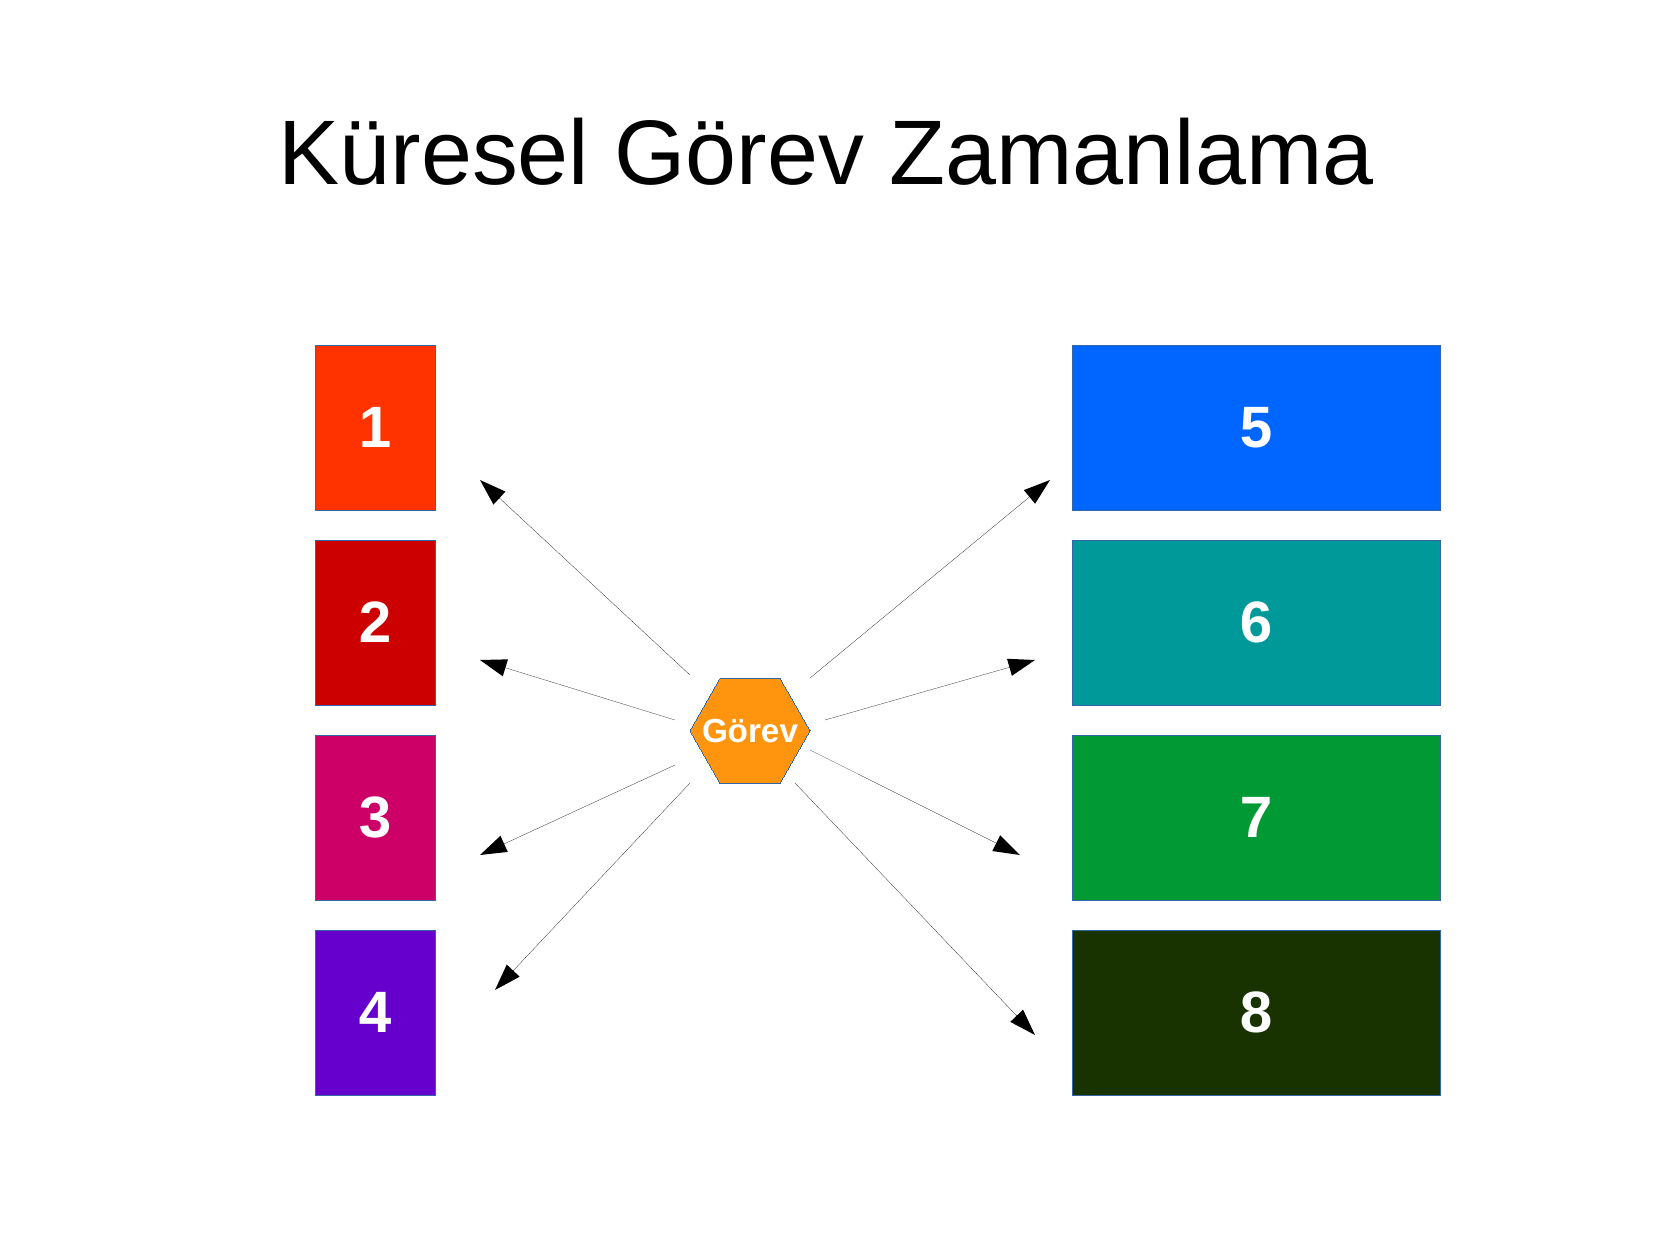

# Küresel Görev Zamanlama
1
5
2
6
Görev
3
7
4
8